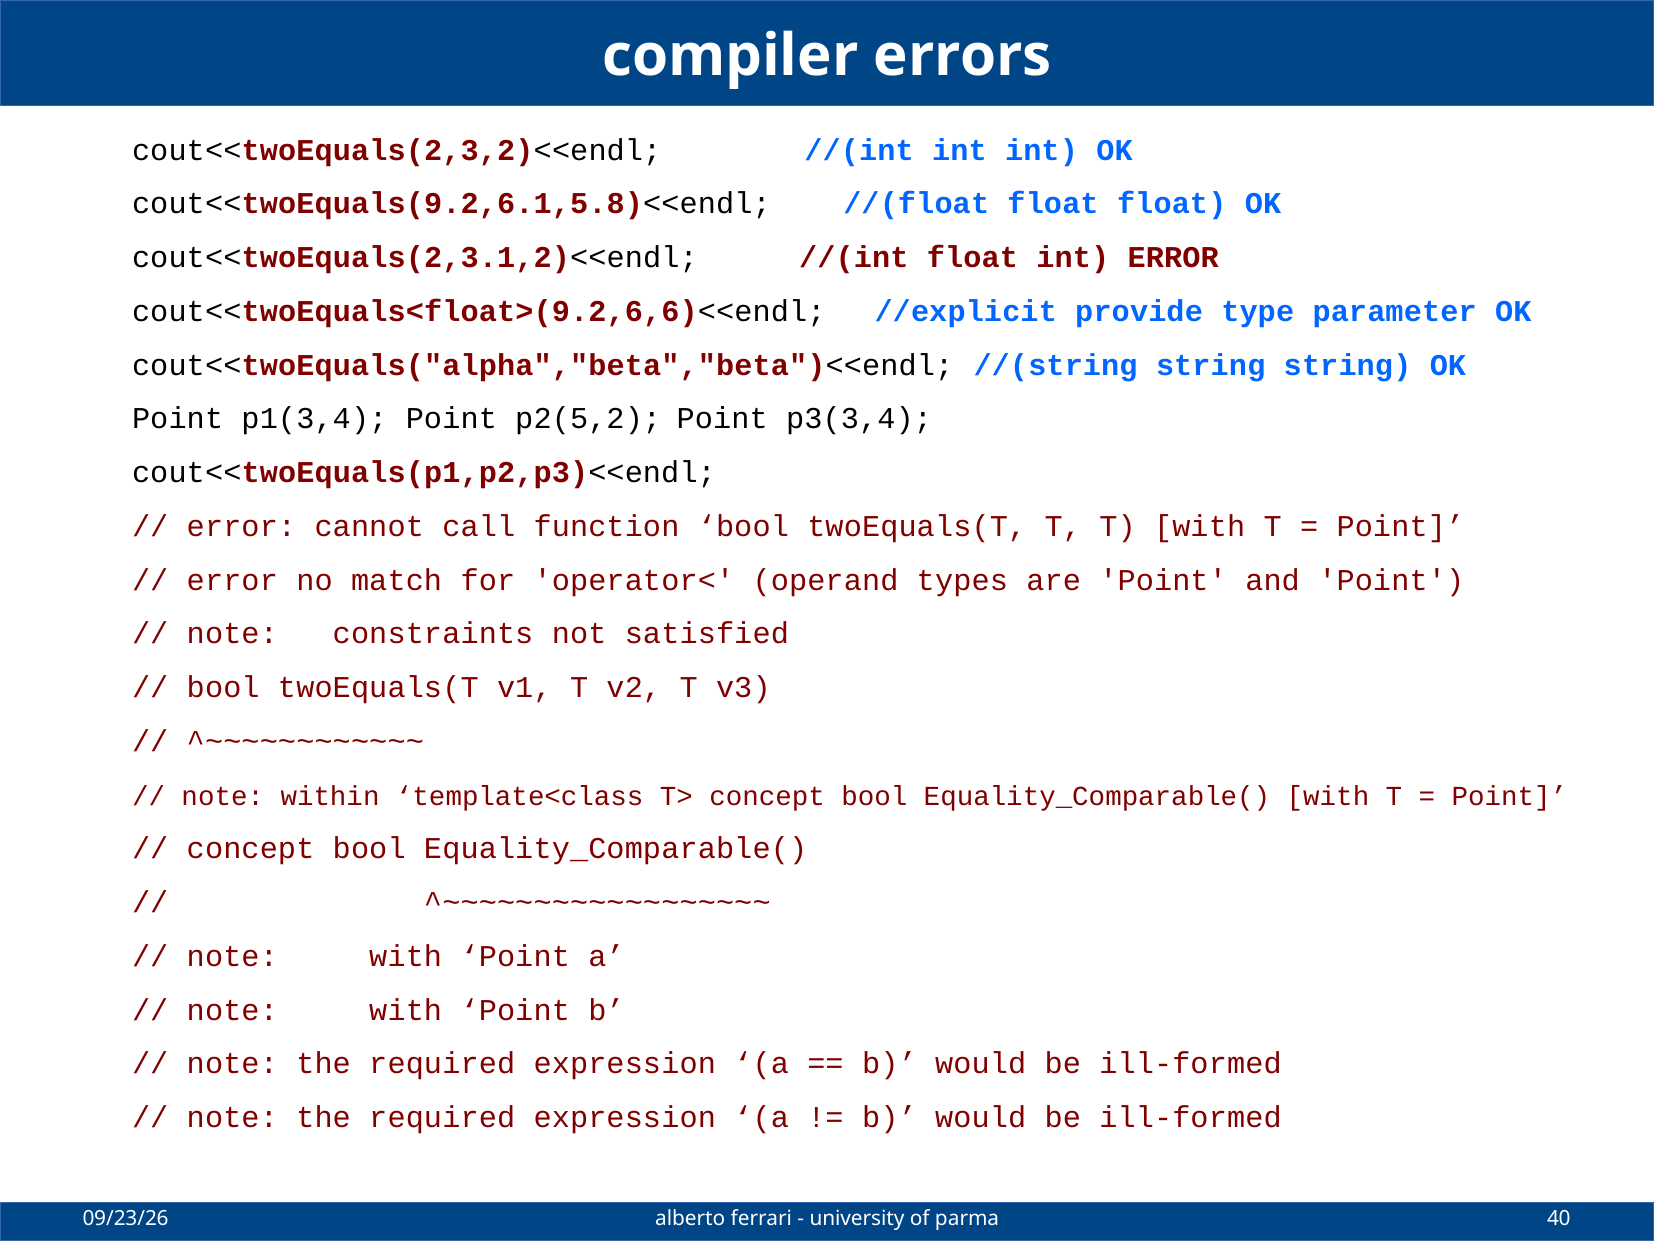

# compiler errors
	cout<<twoEquals(2,3,2)<<endl;			 //(int int int) OK
	cout<<twoEquals(9.2,6.1,5.8)<<endl; 	 //(float float float) OK
	cout<<twoEquals(2,3.1,2)<<endl;			 //(int float int) ERROR
	cout<<twoEquals<float>(9.2,6,6)<<endl; 	//explicit provide type parameter OK
	cout<<twoEquals("alpha","beta","beta")<<endl;	//(string string string) OK
	Point p1(3,4); Point p2(5,2);	Point p3(3,4);
	cout<<twoEquals(p1,p2,p3)<<endl;
	// error: cannot call function ‘bool twoEquals(T, T, T) [with T = Point]’
	// error no match for 'operator<' (operand types are 'Point' and 'Point')
	// note: constraints not satisfied
	// bool twoEquals(T v1, T v2, T v3)
	// ^~~~~~~~~~~~~
	// note: within ‘template<class T> concept bool Equality_Comparable() [with T = Point]’
	// concept bool Equality_Comparable()
	// ^~~~~~~~~~~~~~~~~~~
	// note: with ‘Point a’
	// note: with ‘Point b’
	// note: the required expression ‘(a == b)’ would be ill-formed
	// note: the required expression ‘(a != b)’ would be ill-formed
alberto ferrari - university of parma
40